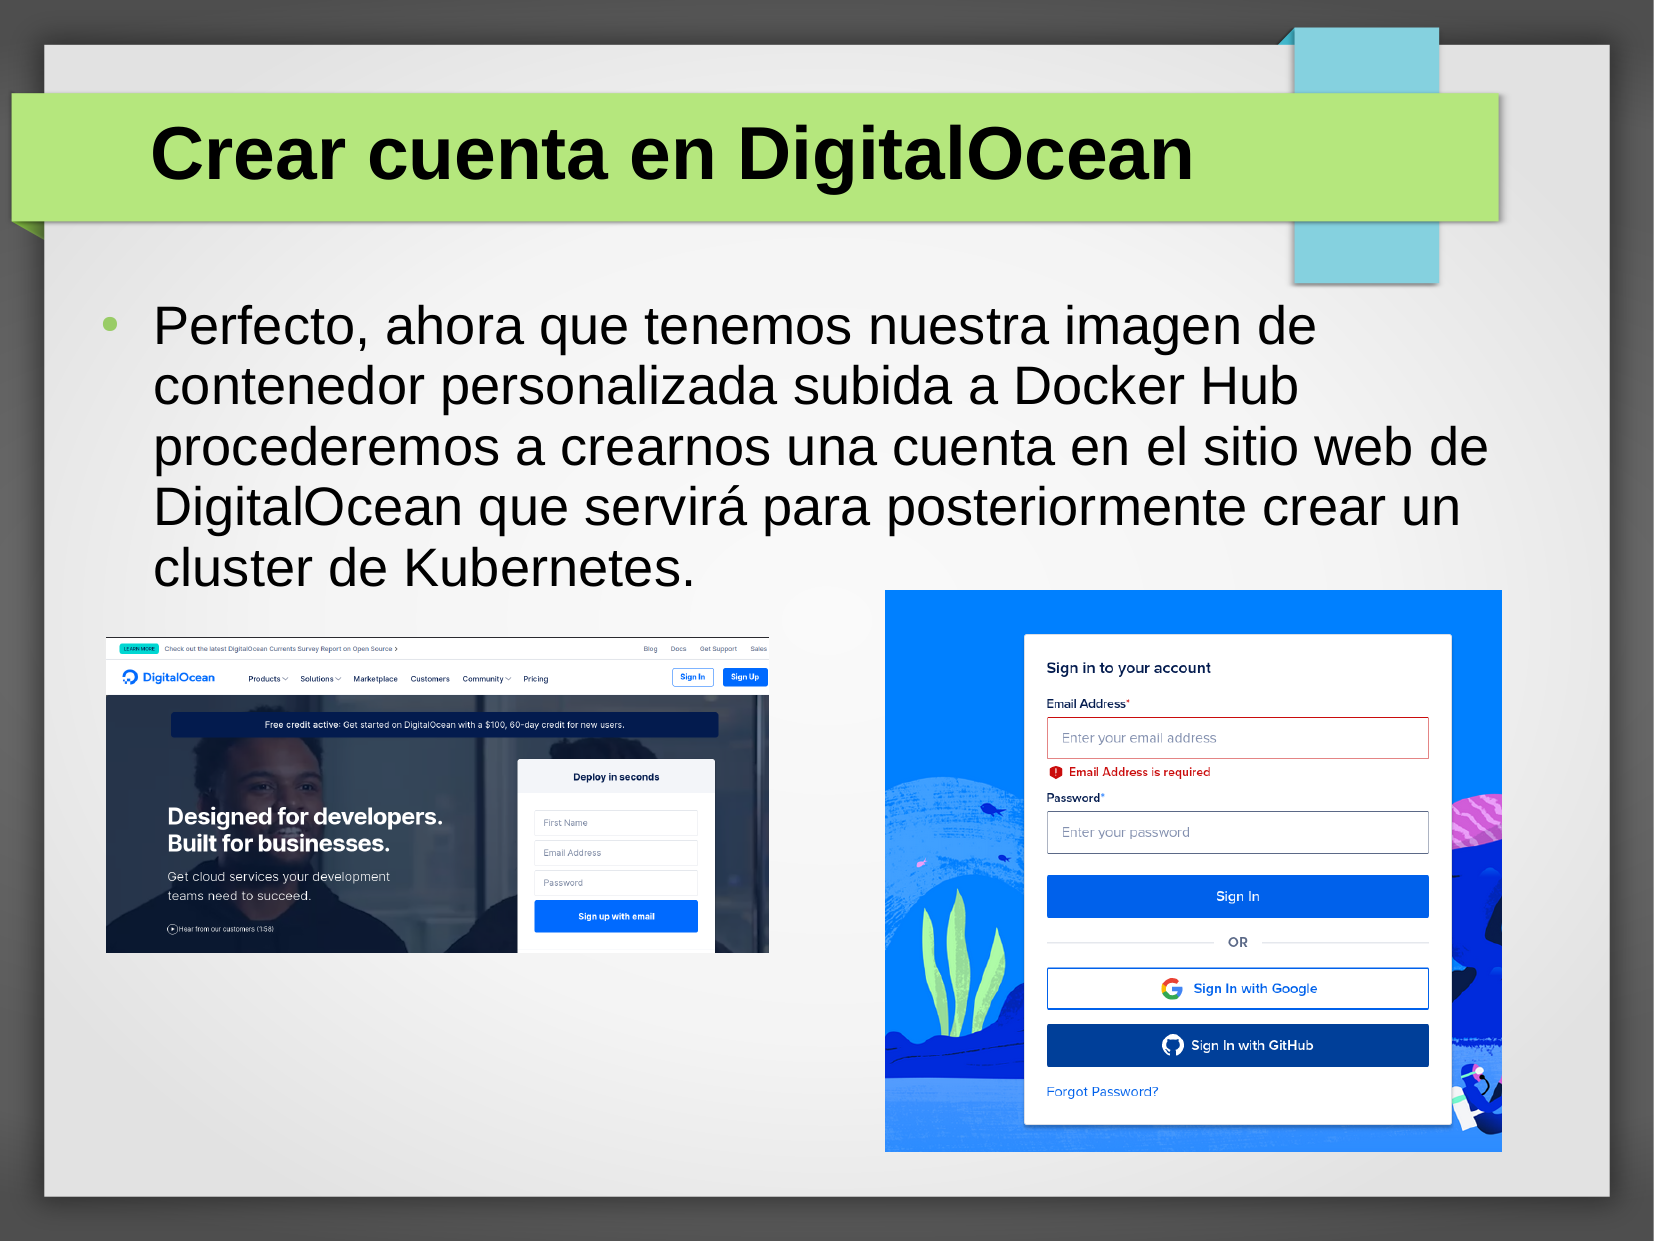

# Crear cuenta en DigitalOcean
Perfecto, ahora que tenemos nuestra imagen de contenedor personalizada subida a Docker Hub procederemos a crearnos una cuenta en el sitio web de DigitalOcean que servirá para posteriormente crear un cluster de Kubernetes.